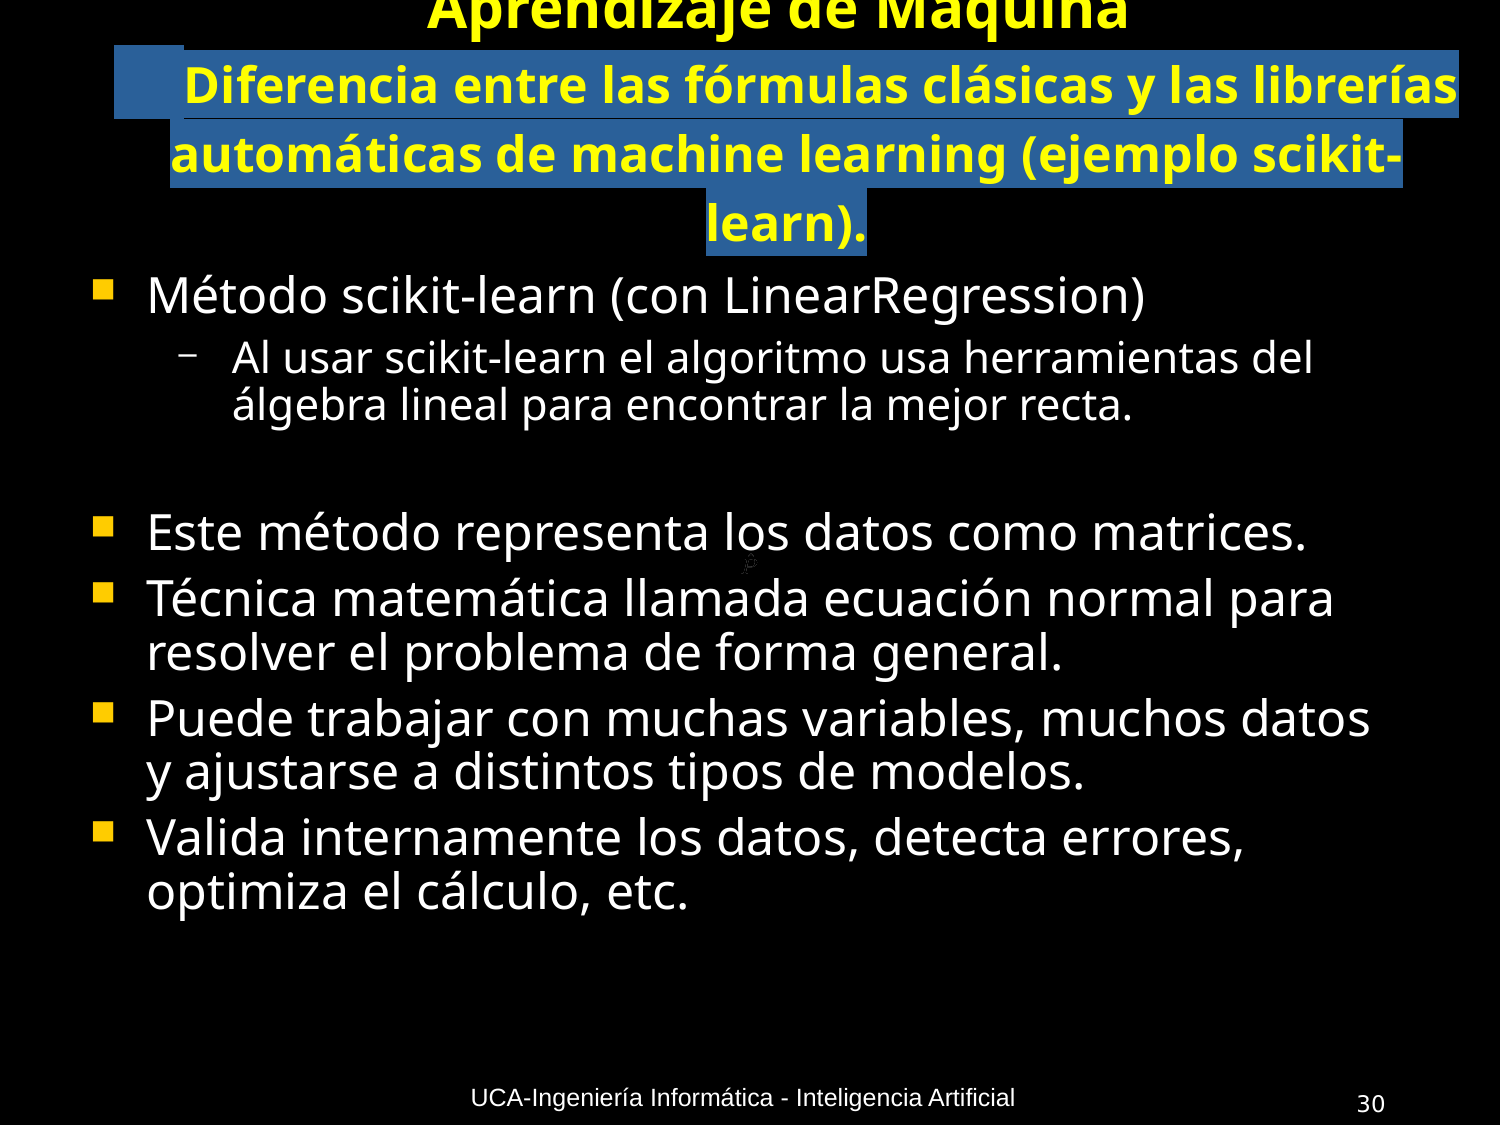

# Aprendizaje de Máquina Diferencia entre las fórmulas clásicas y las librerías automáticas de machine learning (ejemplo scikit-learn).
Método scikit-learn (con LinearRegression)
Al usar scikit-learn el algoritmo usa herramientas del álgebra lineal para encontrar la mejor recta.
Este método representa los datos como matrices.
Técnica matemática llamada ecuación normal para resolver el problema de forma general.
Puede trabajar con muchas variables, muchos datos y ajustarse a distintos tipos de modelos.
Valida internamente los datos, detecta errores, optimiza el cálculo, etc.